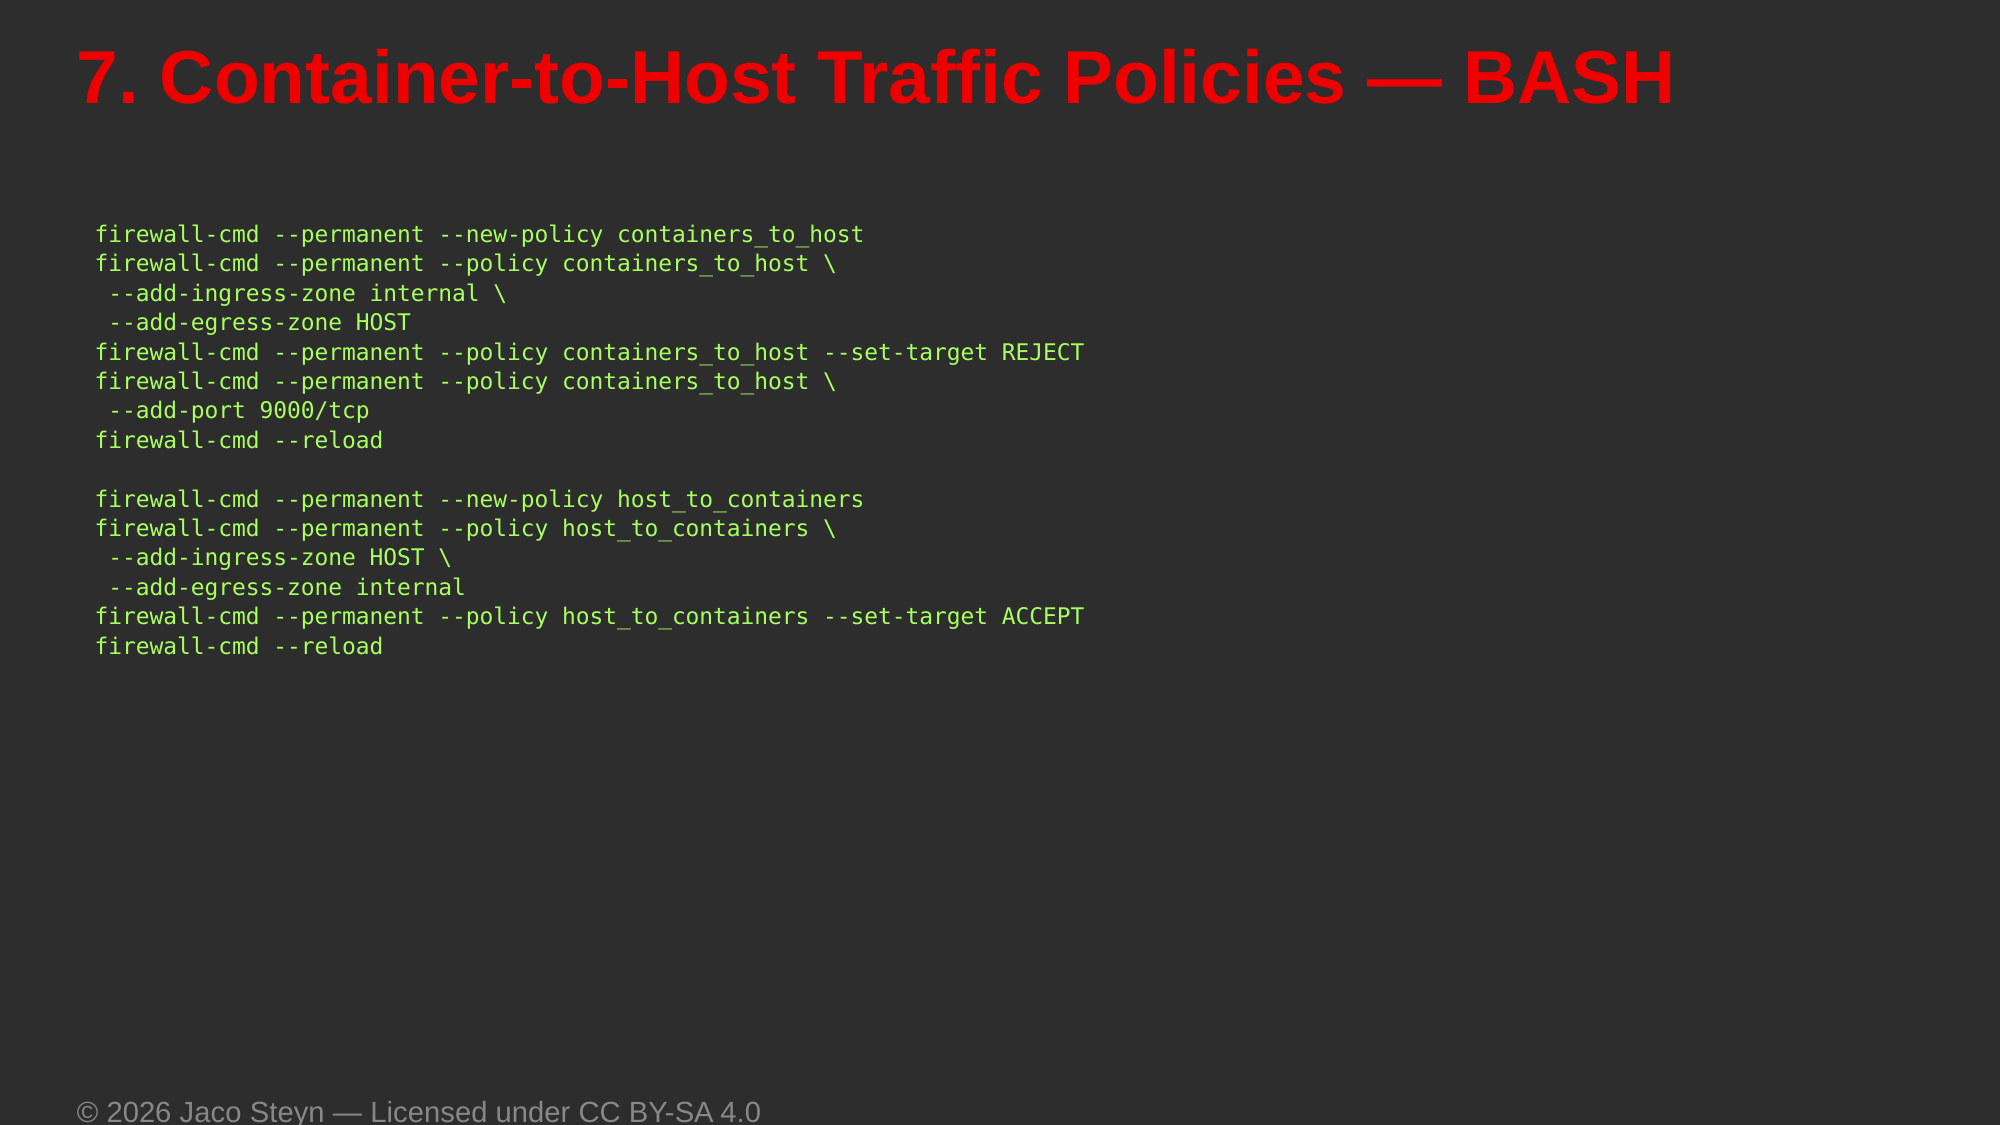

7. Container-to-Host Traffic Policies — BASH
firewall-cmd --permanent --new-policy containers_to_host
firewall-cmd --permanent --policy containers_to_host \
 --add-ingress-zone internal \
 --add-egress-zone HOST
firewall-cmd --permanent --policy containers_to_host --set-target REJECT
firewall-cmd --permanent --policy containers_to_host \
 --add-port 9000/tcp
firewall-cmd --reload
firewall-cmd --permanent --new-policy host_to_containers
firewall-cmd --permanent --policy host_to_containers \
 --add-ingress-zone HOST \
 --add-egress-zone internal
firewall-cmd --permanent --policy host_to_containers --set-target ACCEPT
firewall-cmd --reload
© 2026 Jaco Steyn — Licensed under CC BY-SA 4.0